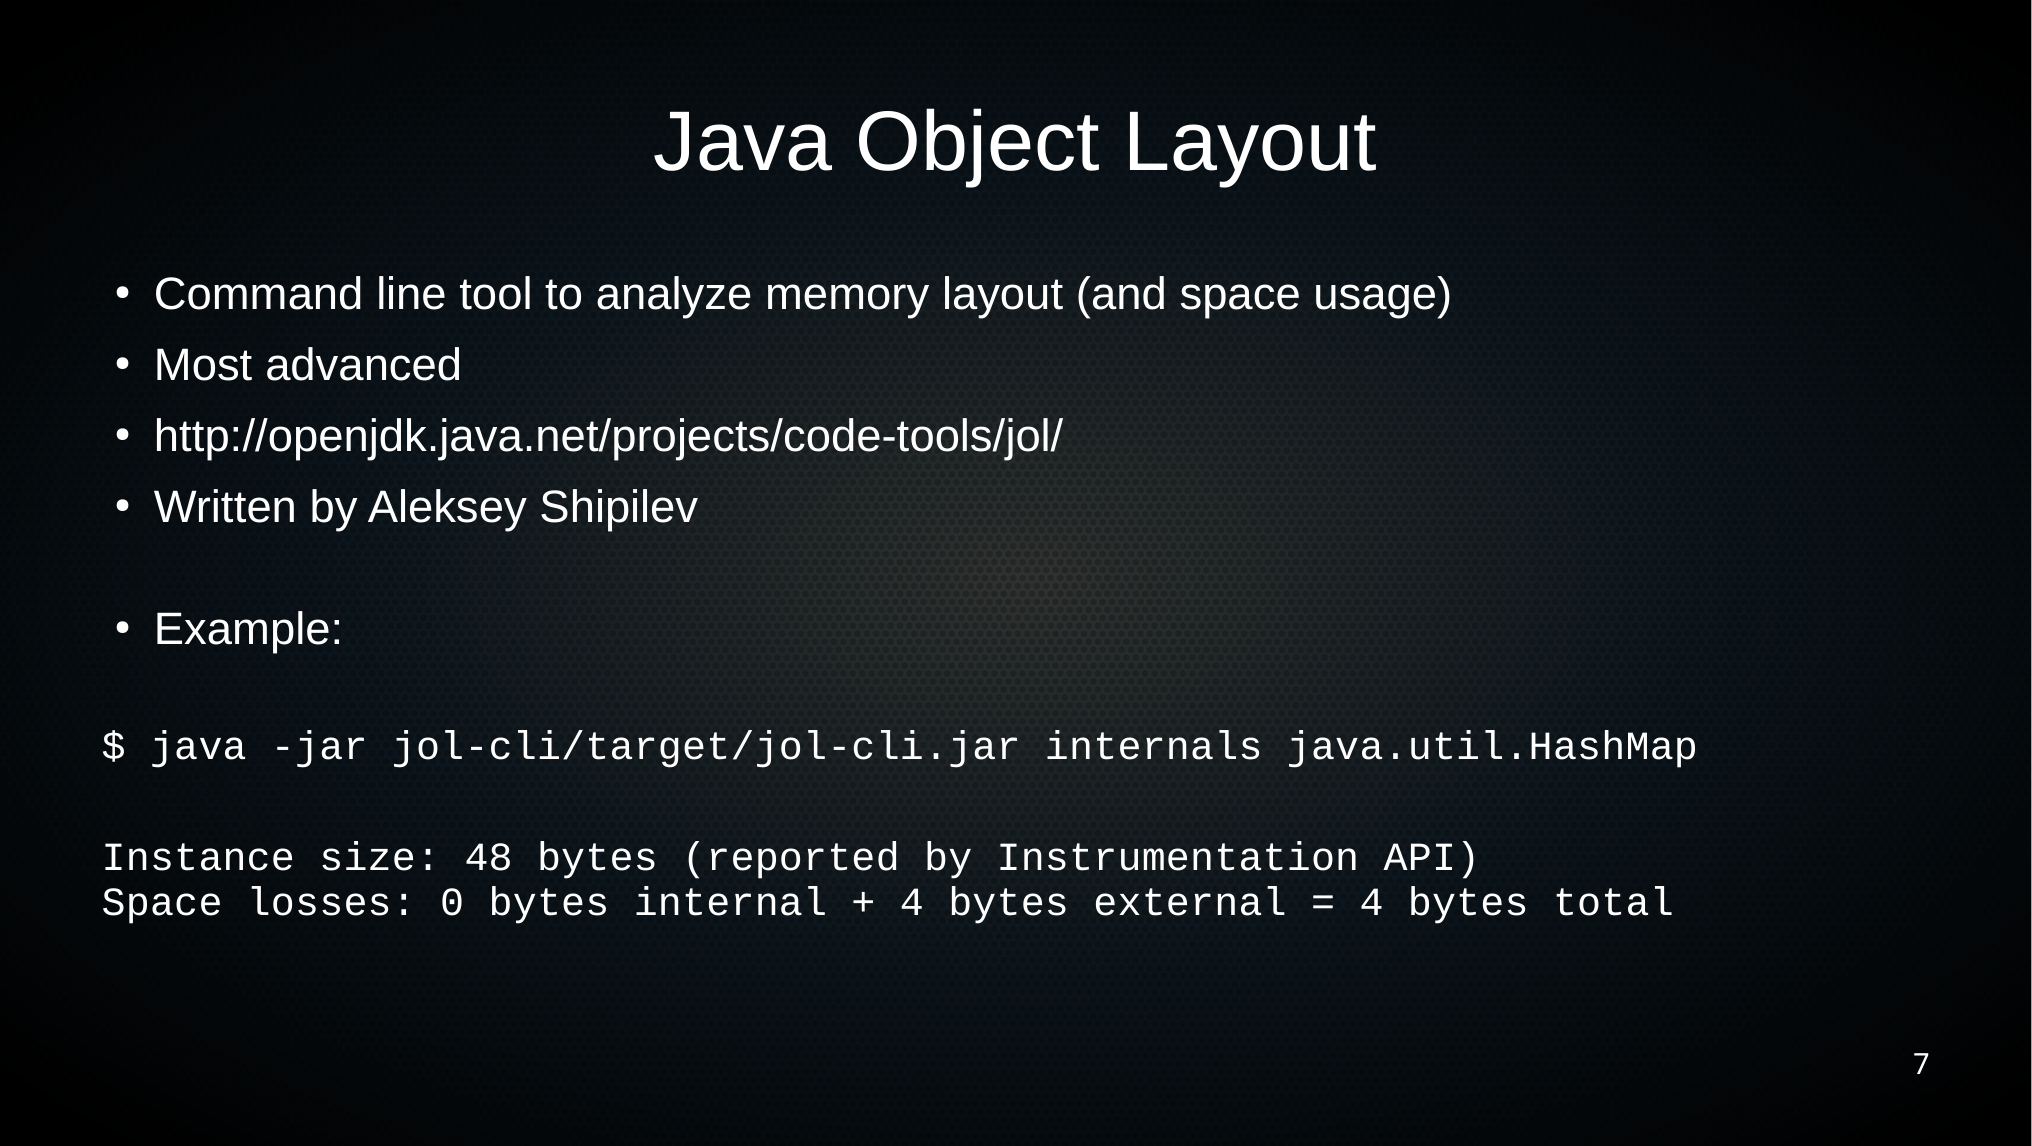

# Java Object Layout
Command line tool to analyze memory layout (and space usage)
Most advanced
http://openjdk.java.net/projects/code-tools/jol/
Written by Aleksey Shipilev
Example:
$ java -jar jol-cli/target/jol-cli.jar internals java.util.HashMap
Instance size: 48 bytes (reported by Instrumentation API)
Space losses: 0 bytes internal + 4 bytes external = 4 bytes total
7